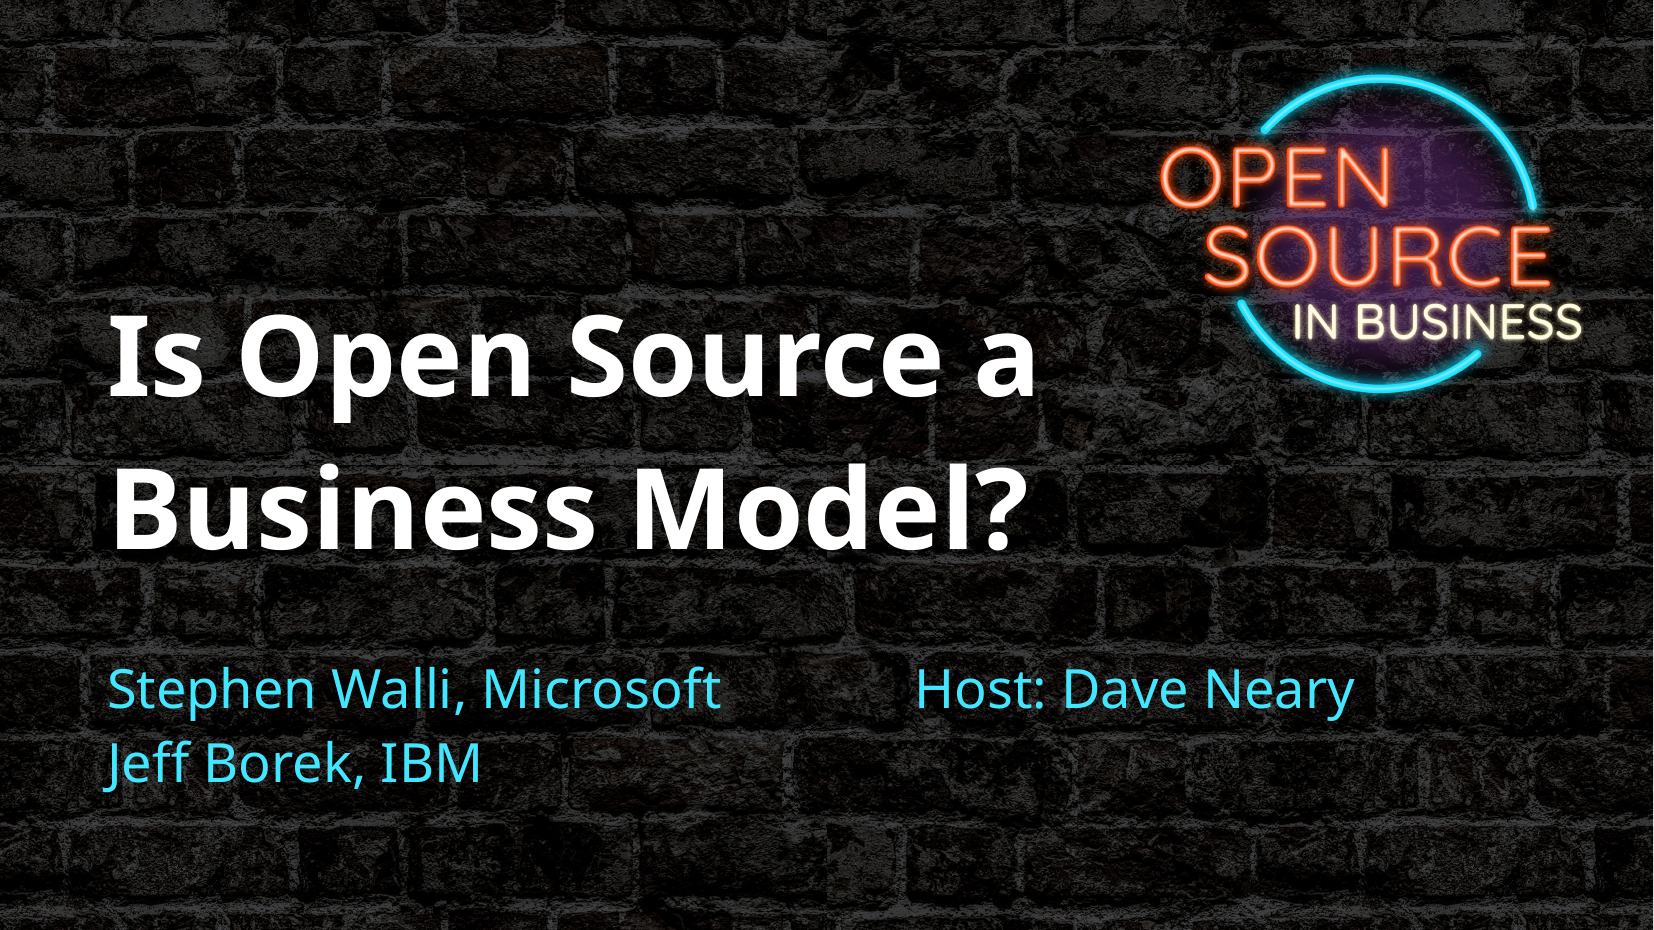

# Is Open Source a Business Model?
Stephen Walli, Microsoft
Jeff Borek, IBM
Host: Dave Neary